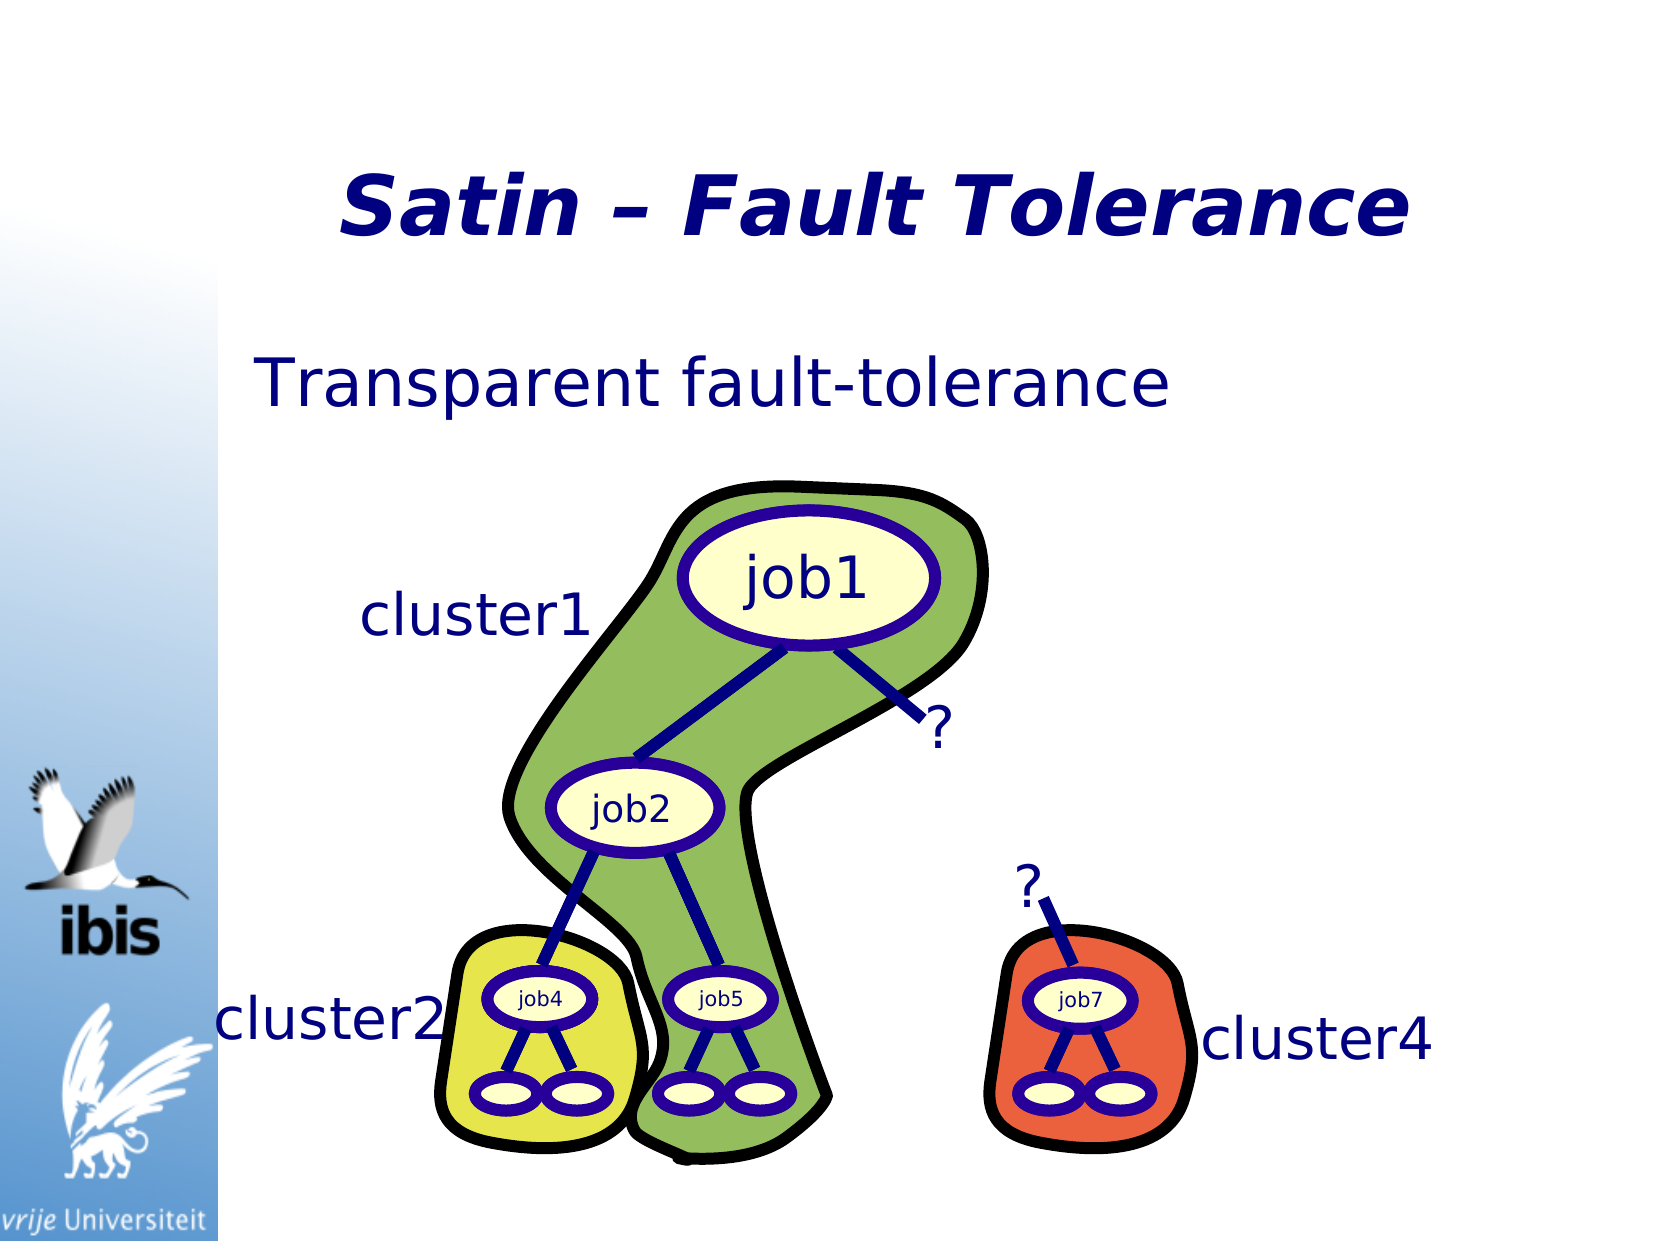

# Satin – Fault Tolerance
Transparent fault-tolerance
job1
job1
cluster1
?
job2
job2
?
cluster2
job4
job4
job4
job4
job5
job5
job7
job7
cluster4